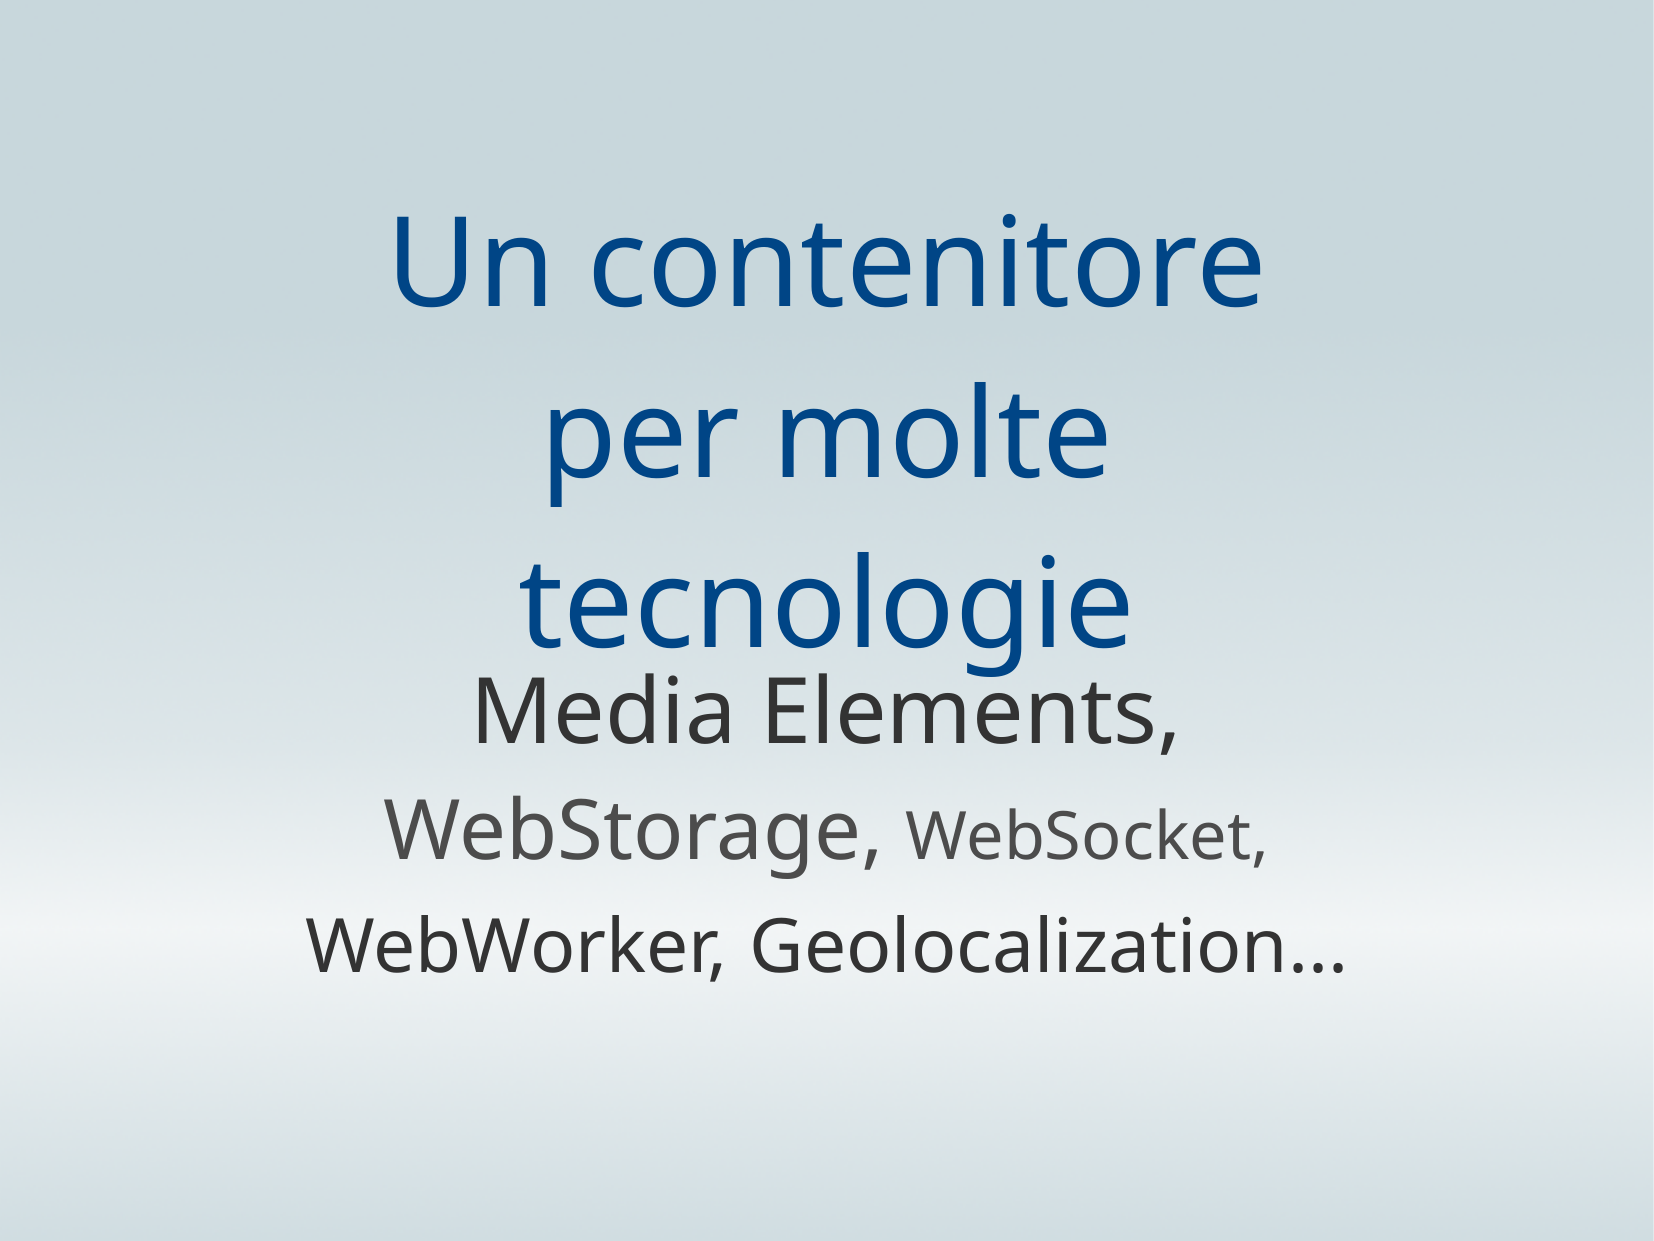

Un contenitore per molte tecnologie
Media Elements, WebStorage, WebSocket, WebWorker, Geolocalization...